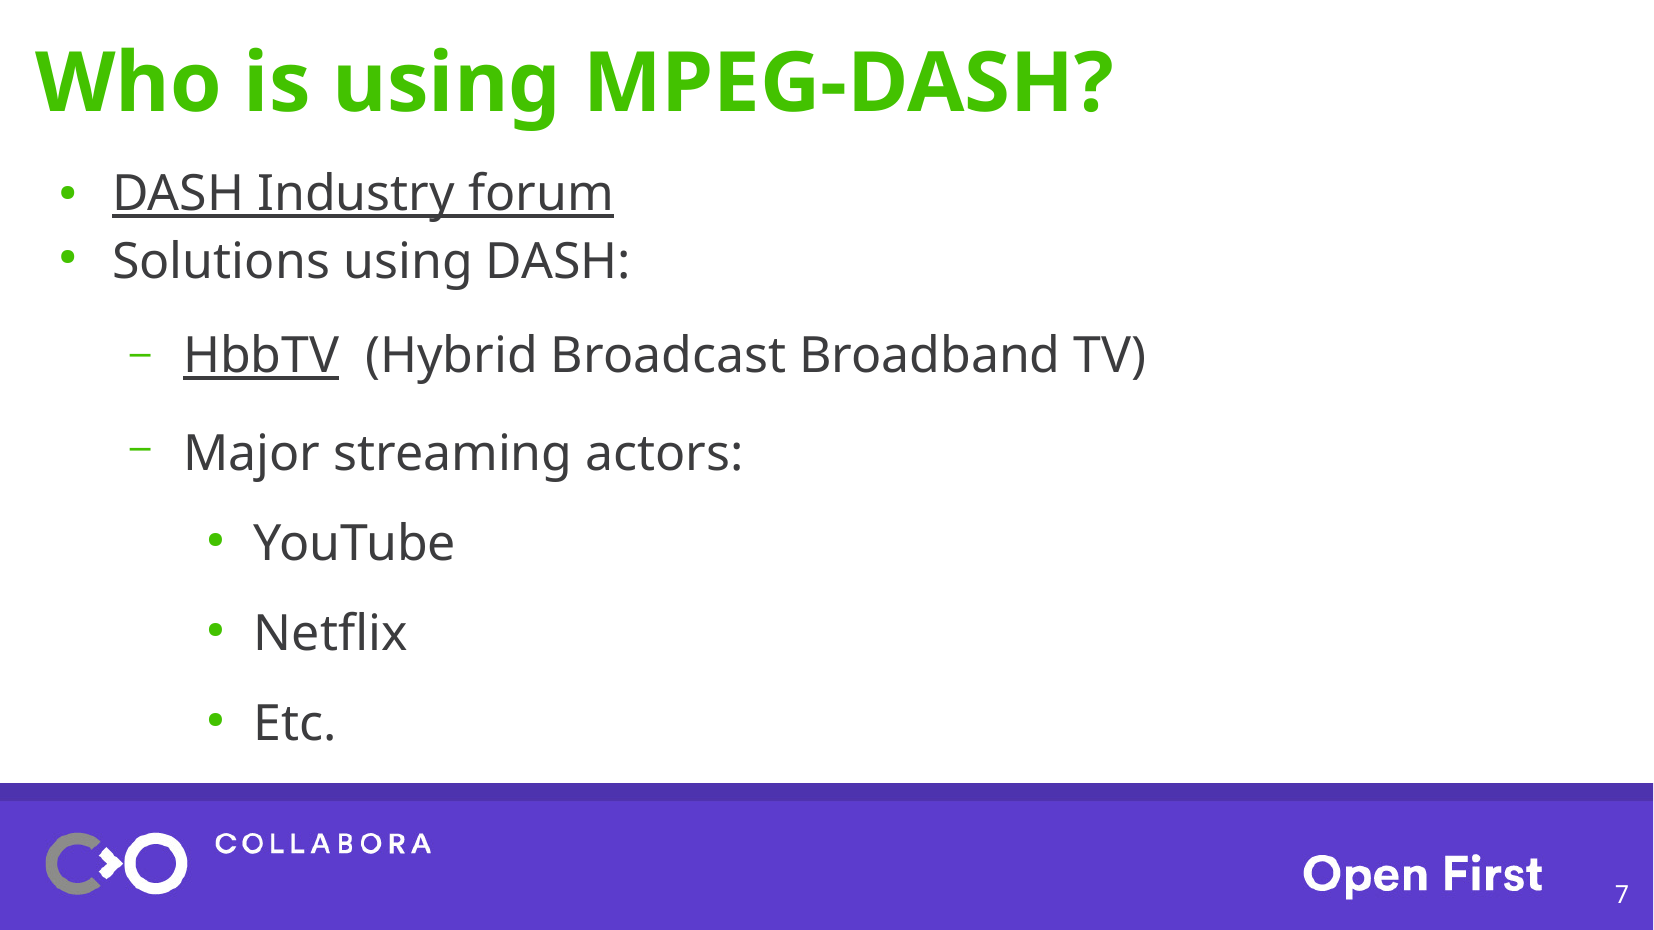

# Who is using MPEG-DASH?
DASH Industry forum
Solutions using DASH:
HbbTV (Hybrid Broadcast Broadband TV)
Major streaming actors:
YouTube
Netflix
Etc.
7